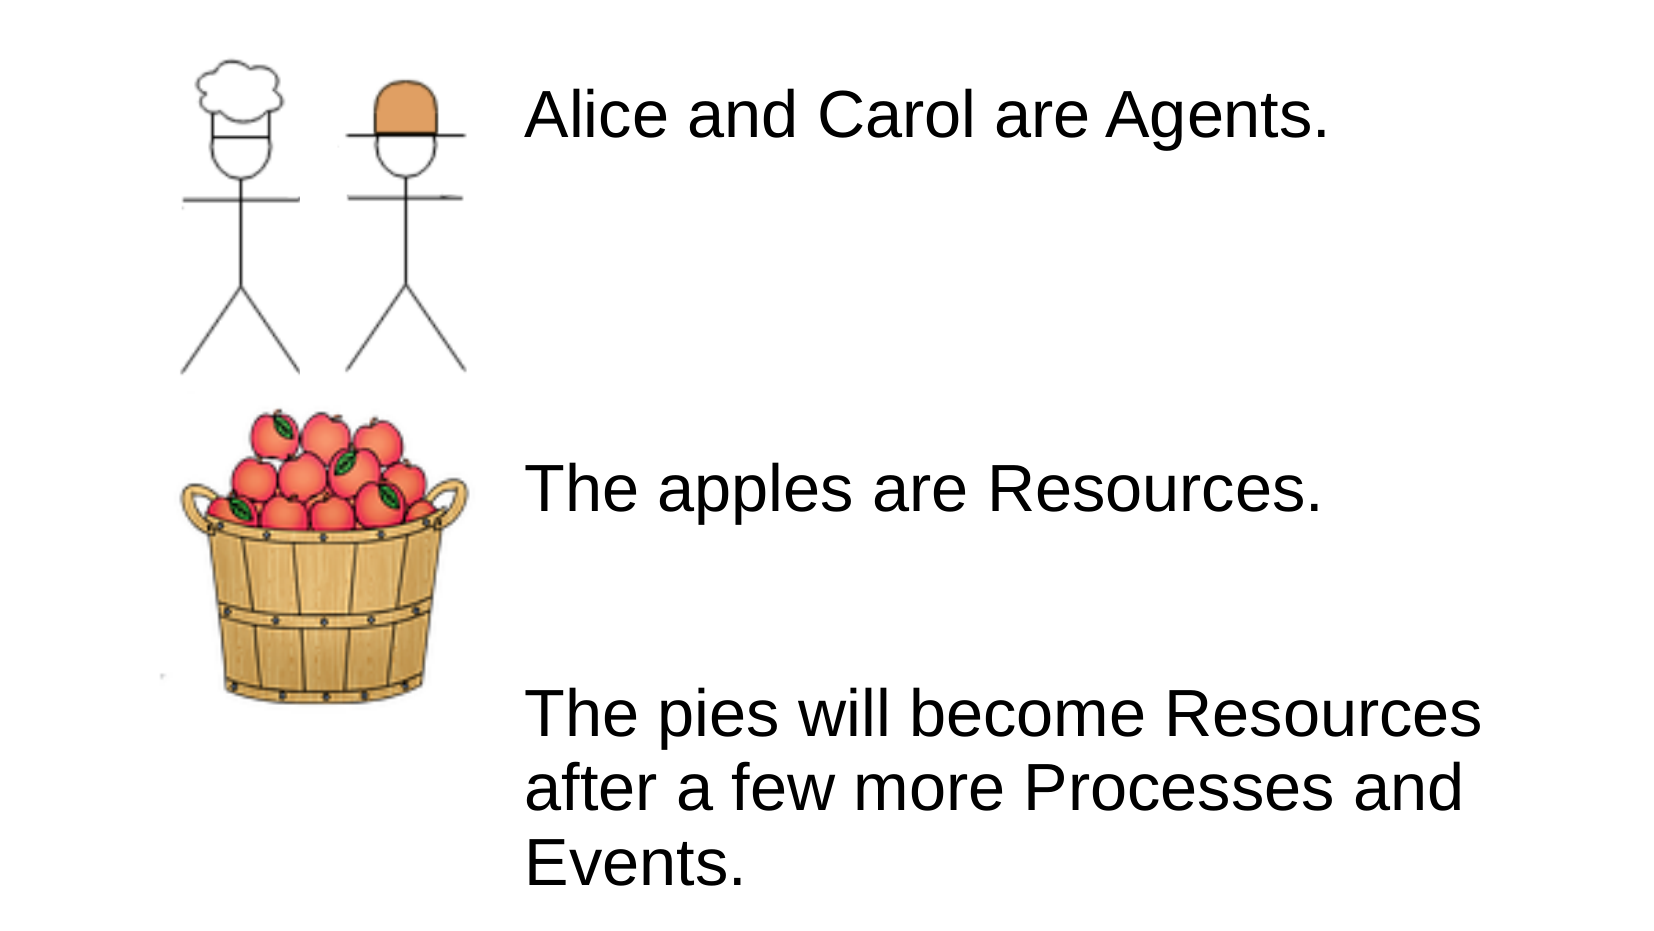

Alice and Carol are Agents.
The apples are Resources.
The pies will become Resources after a few more Processes and Events.